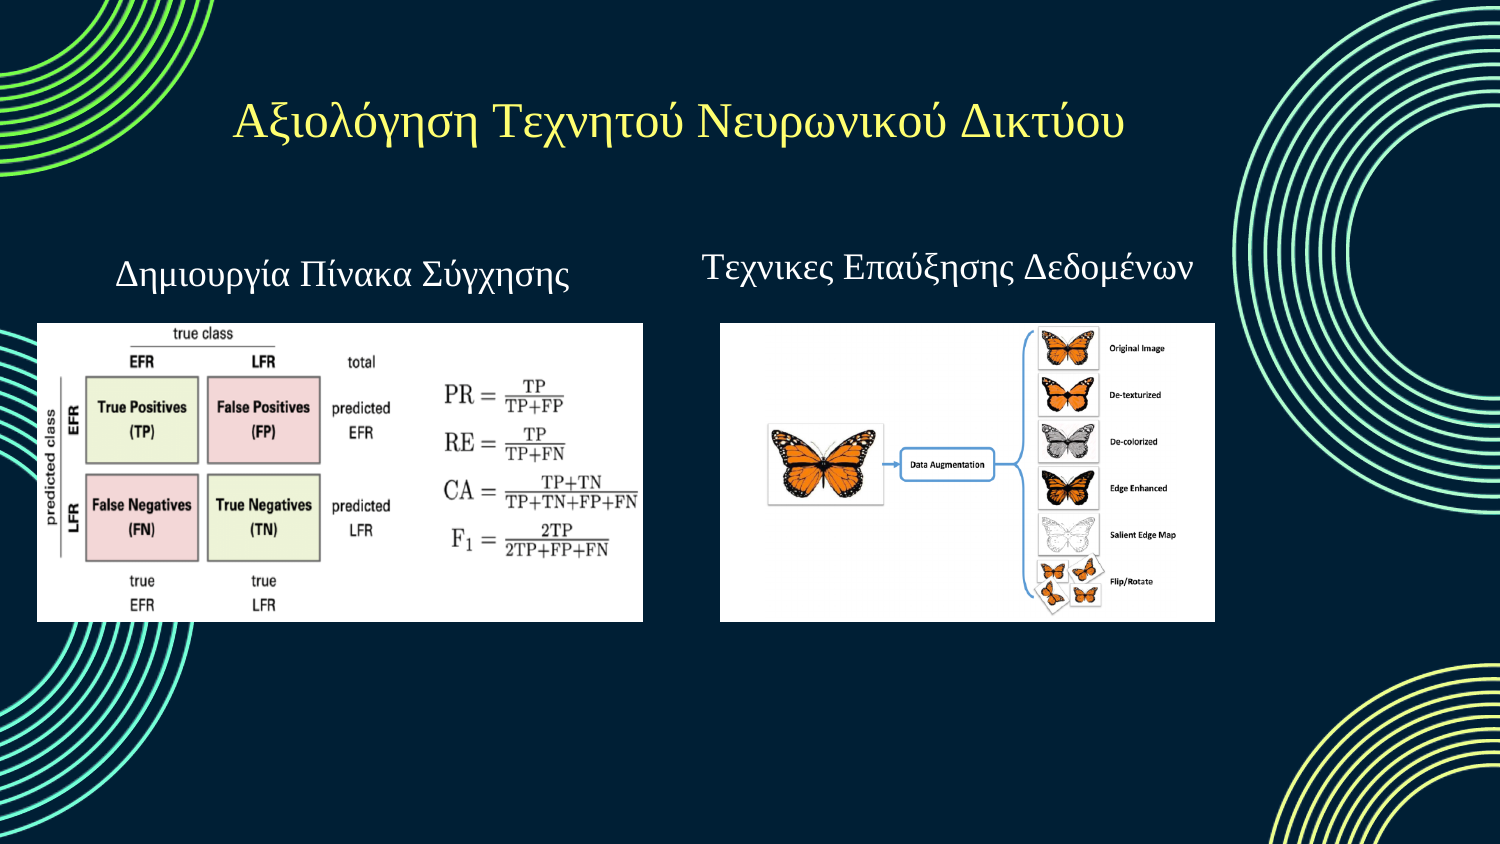

Αξιολόγηση Τεχνητού Νευρωνικού Δικτύου
# Τεχνικες Επαύξησης Δεδομένων
Δημιουργία Πίνακα Σύγχησης